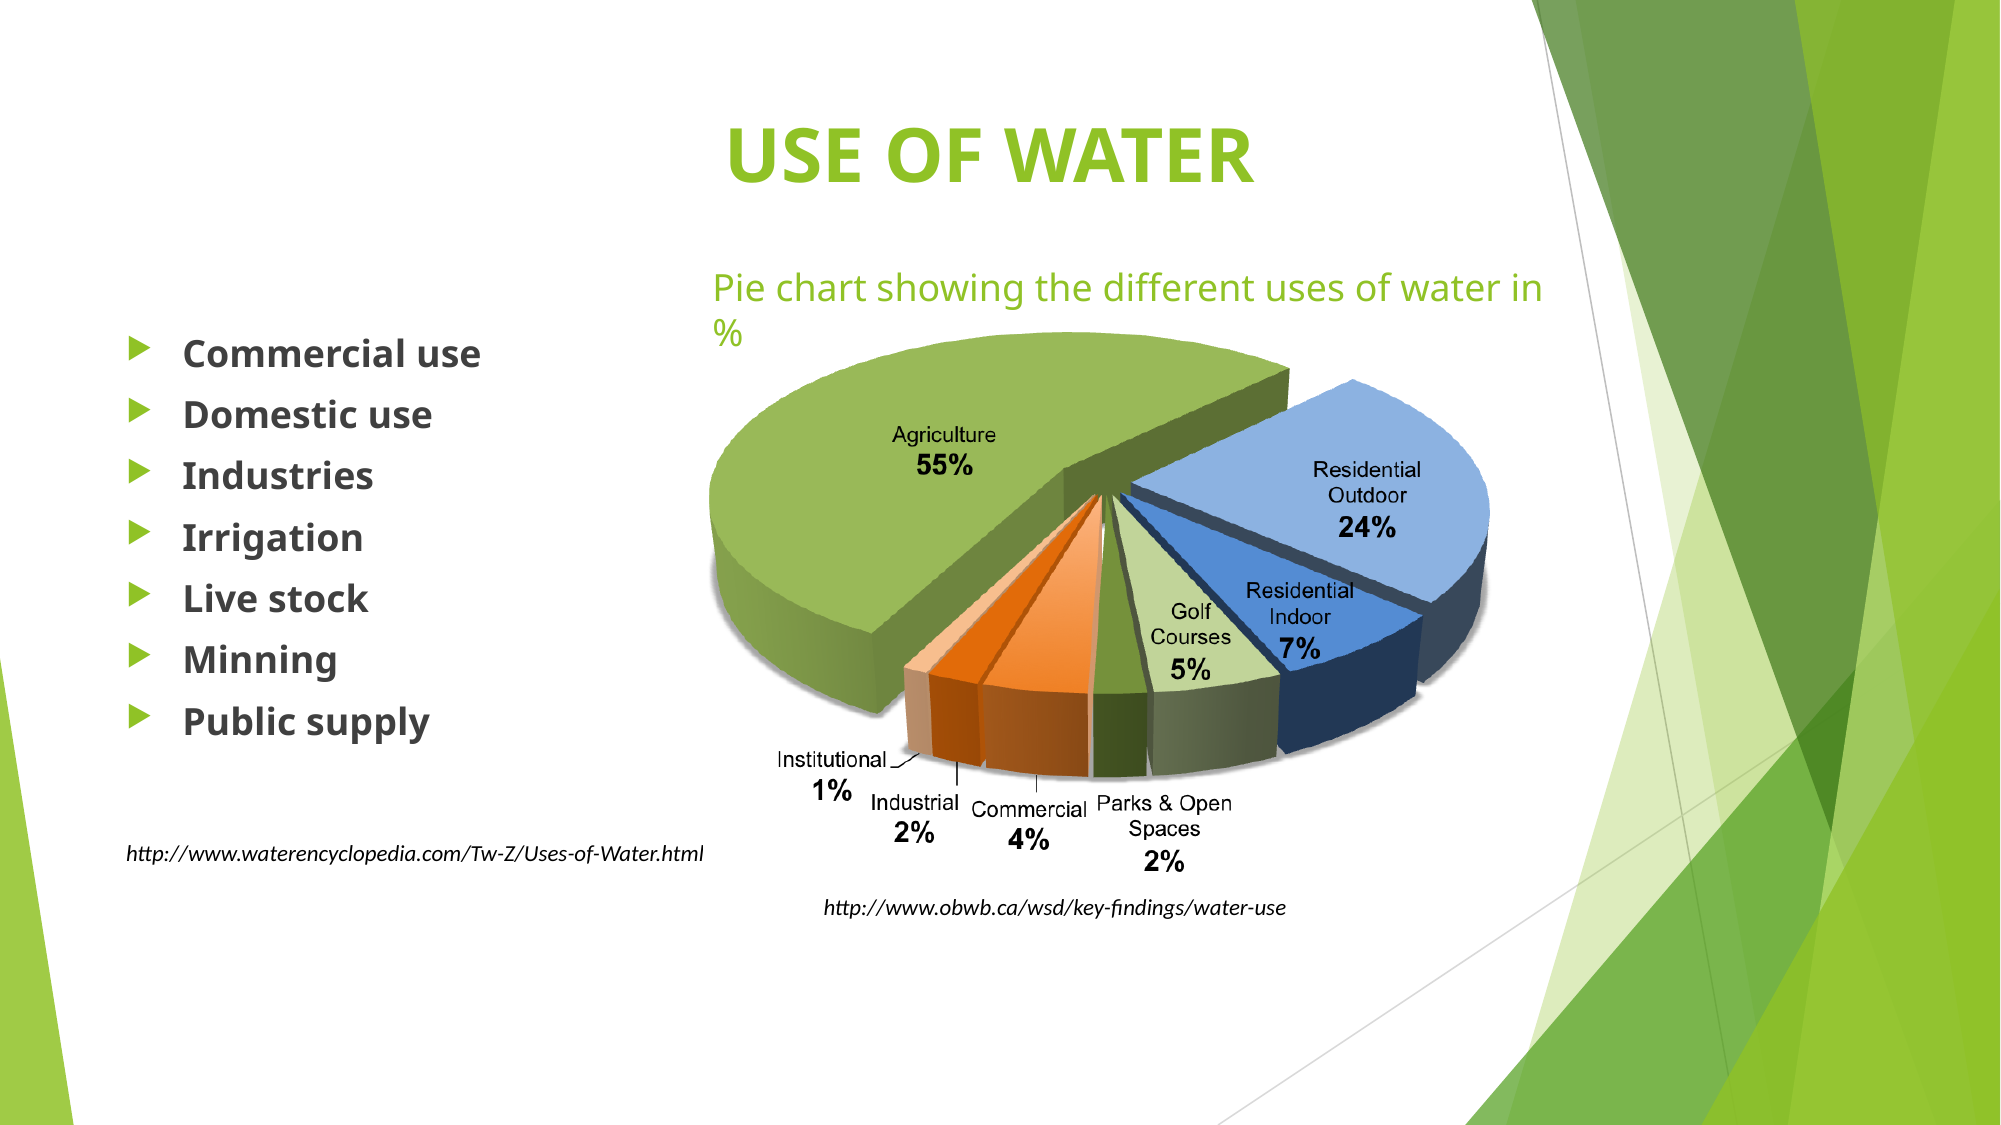

# USE OF WATER
Pie chart showing the different uses of water in %
http://www.obwb.ca/wsd/key-findings/water-use
Commercial use
Domestic use
Industries
Irrigation
Live stock
Minning
Public supply
http://www.waterencyclopedia.com/Tw-Z/Uses-of-Water.html